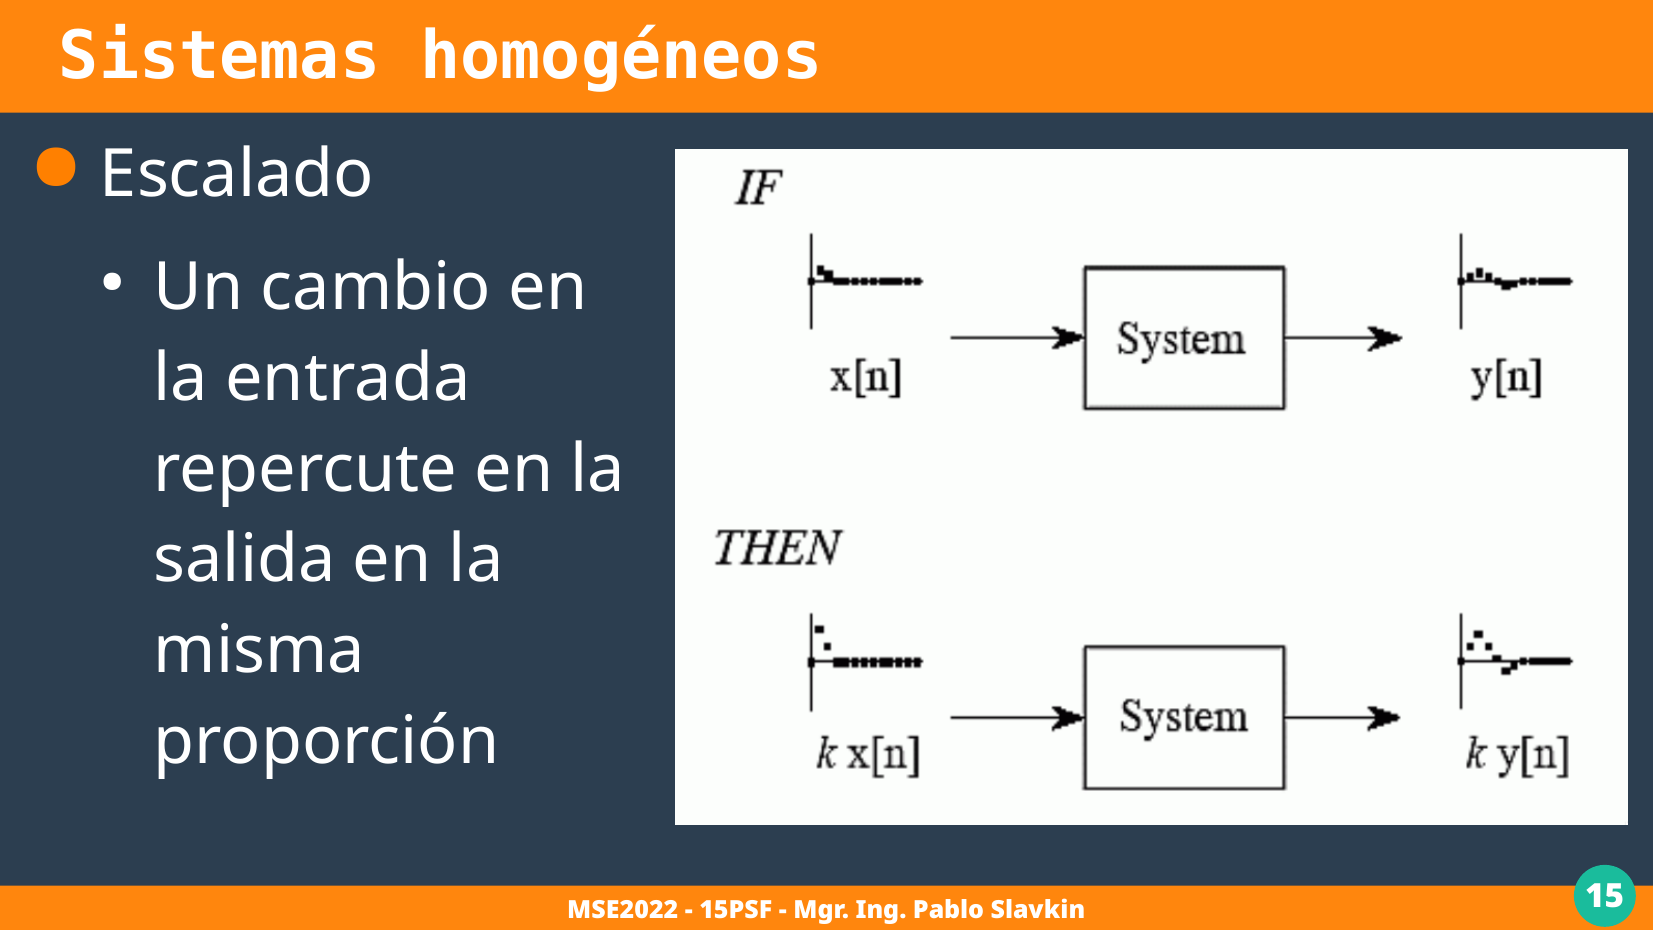

# Sistemas homogéneos
 Escalado
Un cambio en la entrada repercute en la salida en la misma proporción
MSE2022 - 15PSF - Mgr. Ing. Pablo Slavkin